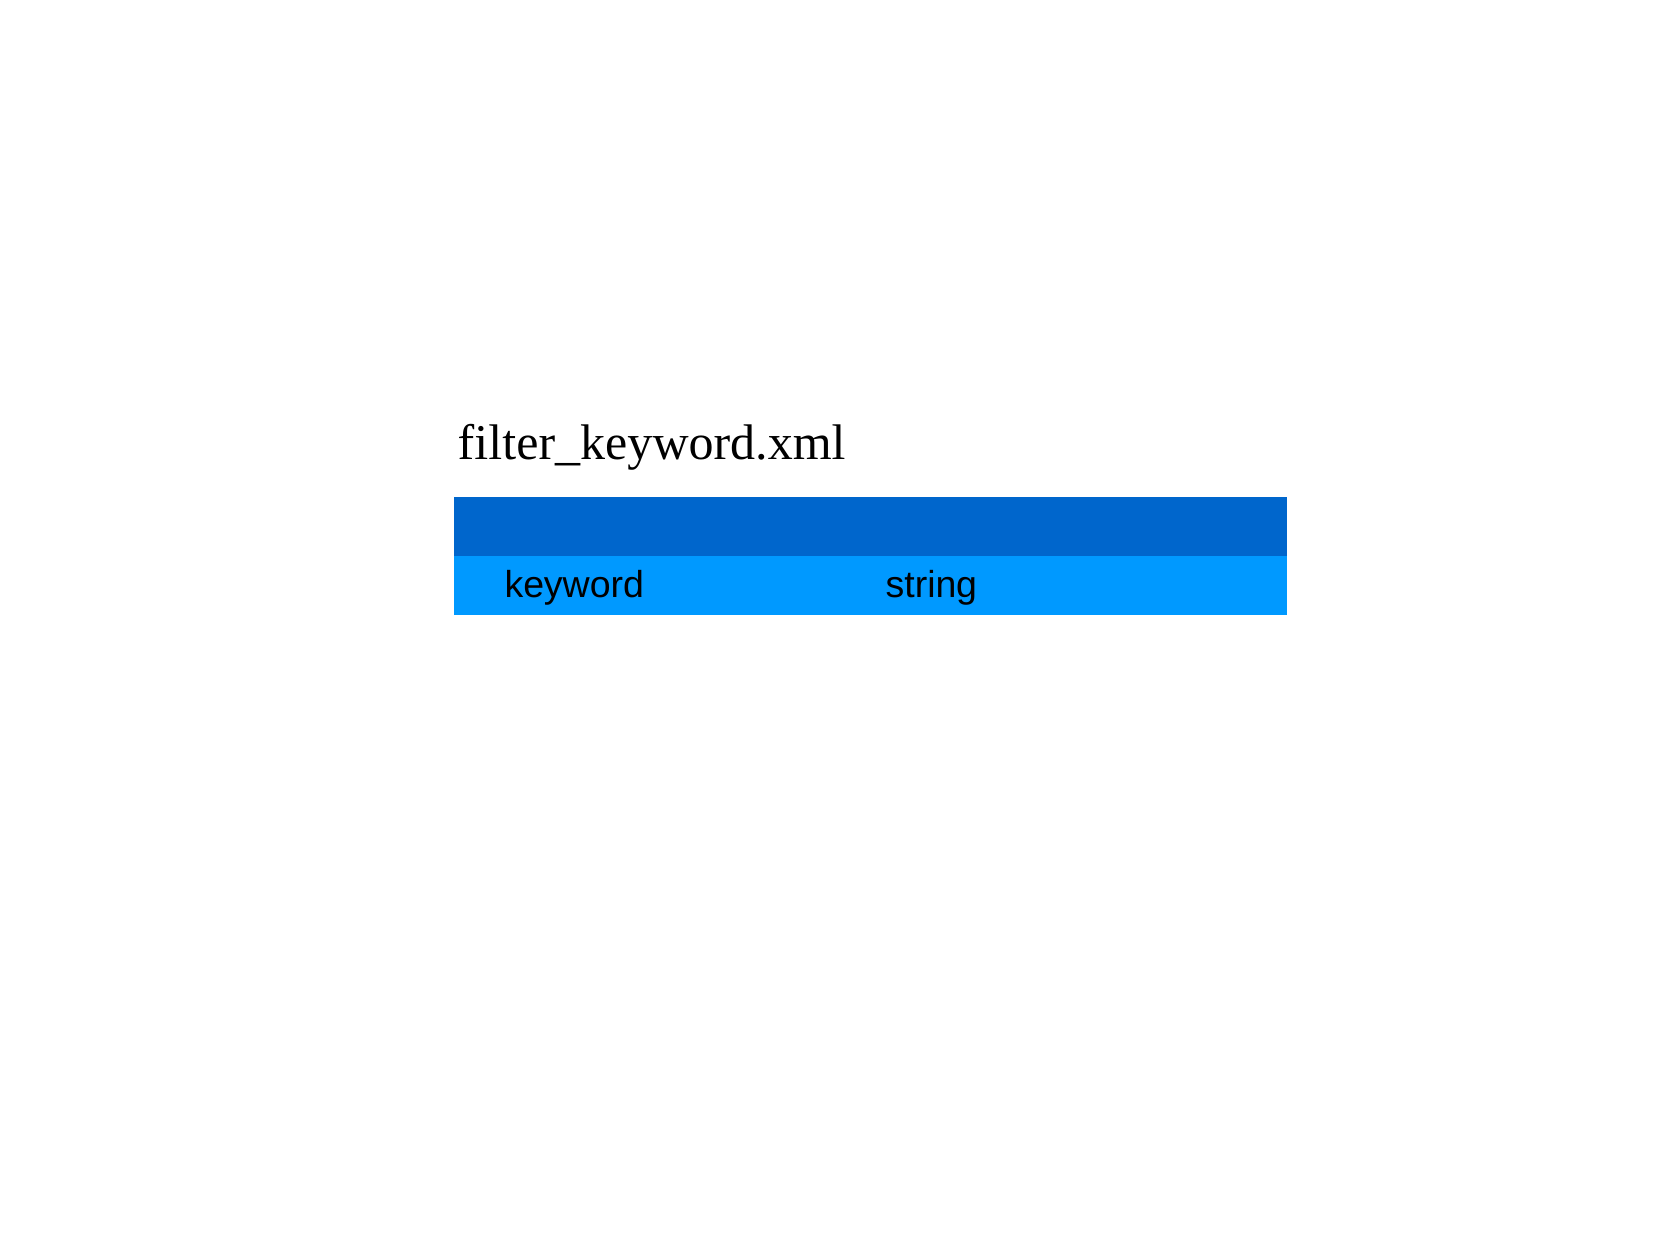

filter_keyword.xml
| | |
| --- | --- |
| keyword | string |